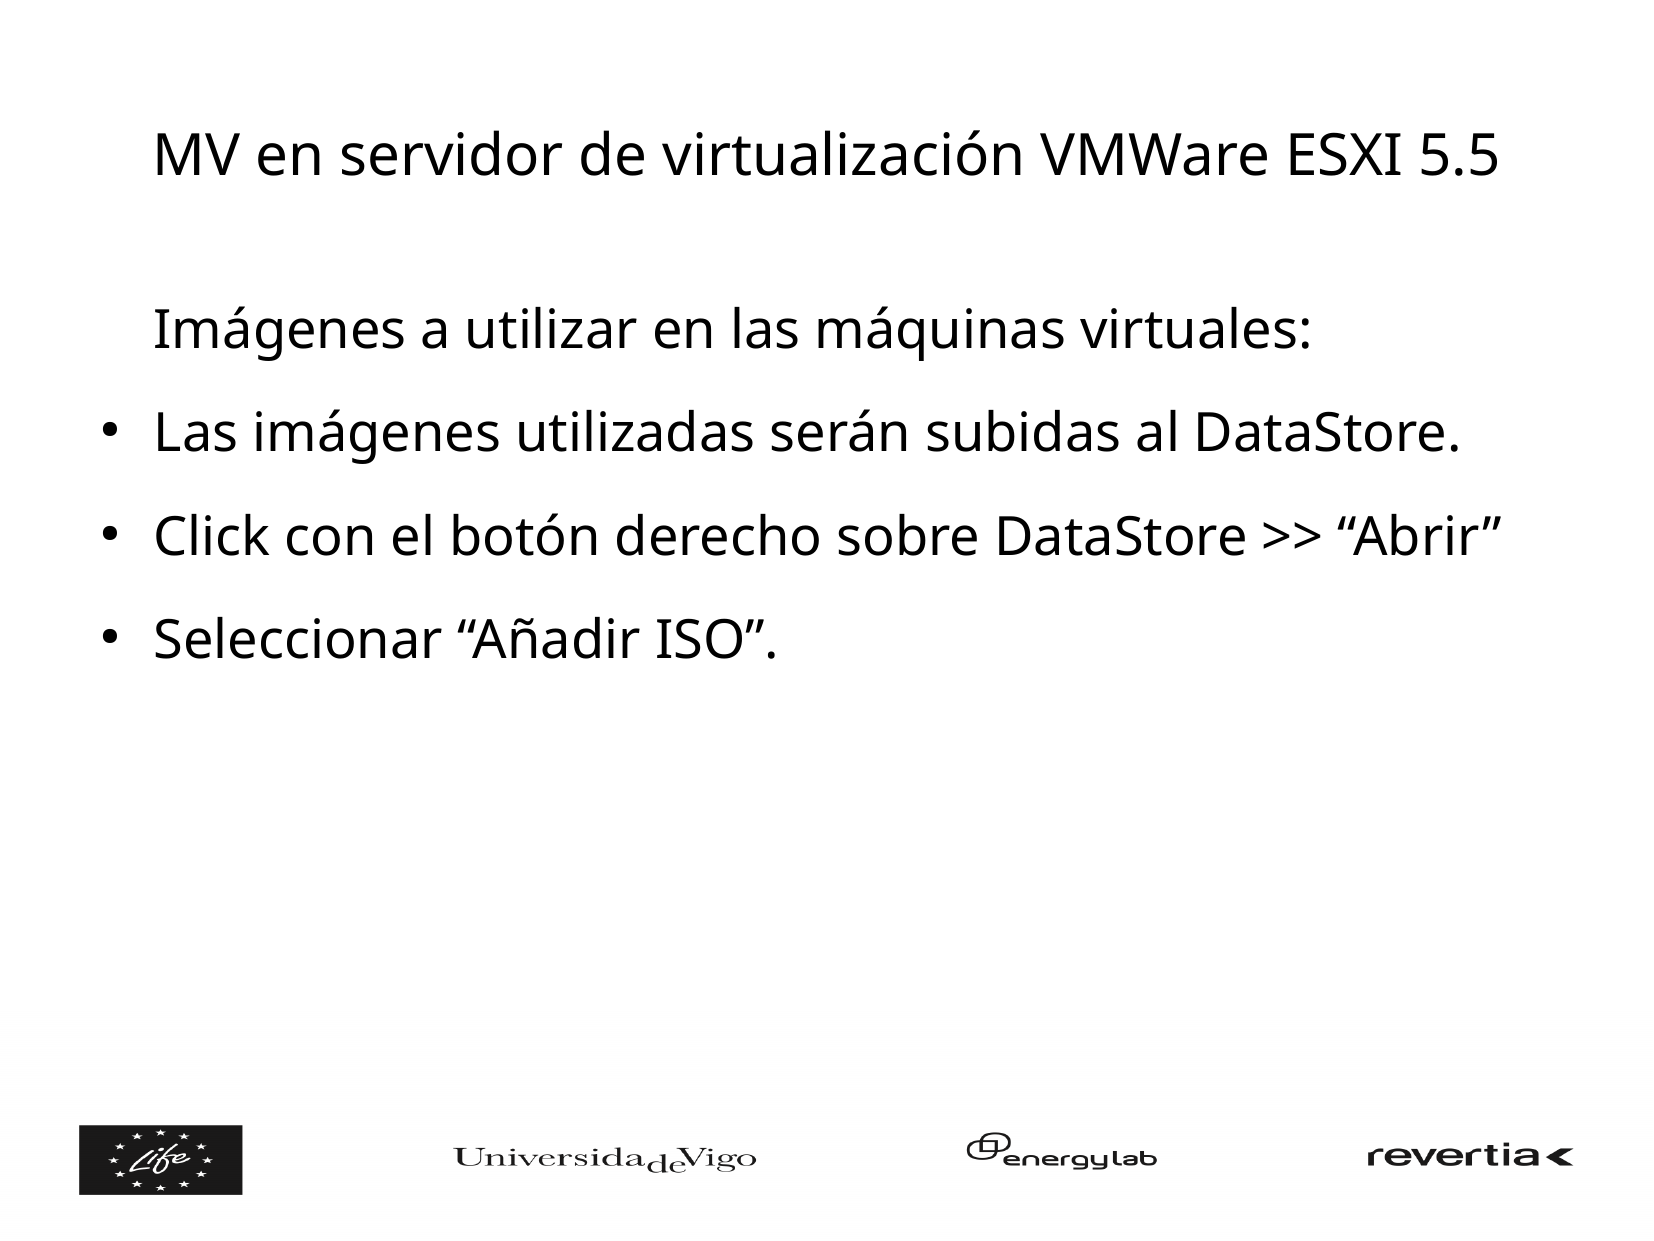

# MV en servidor de virtualización VMWare ESXI 5.5
Imágenes a utilizar en las máquinas virtuales:
Las imágenes utilizadas serán subidas al DataStore.
Click con el botón derecho sobre DataStore >> “Abrir”
Seleccionar “Añadir ISO”.